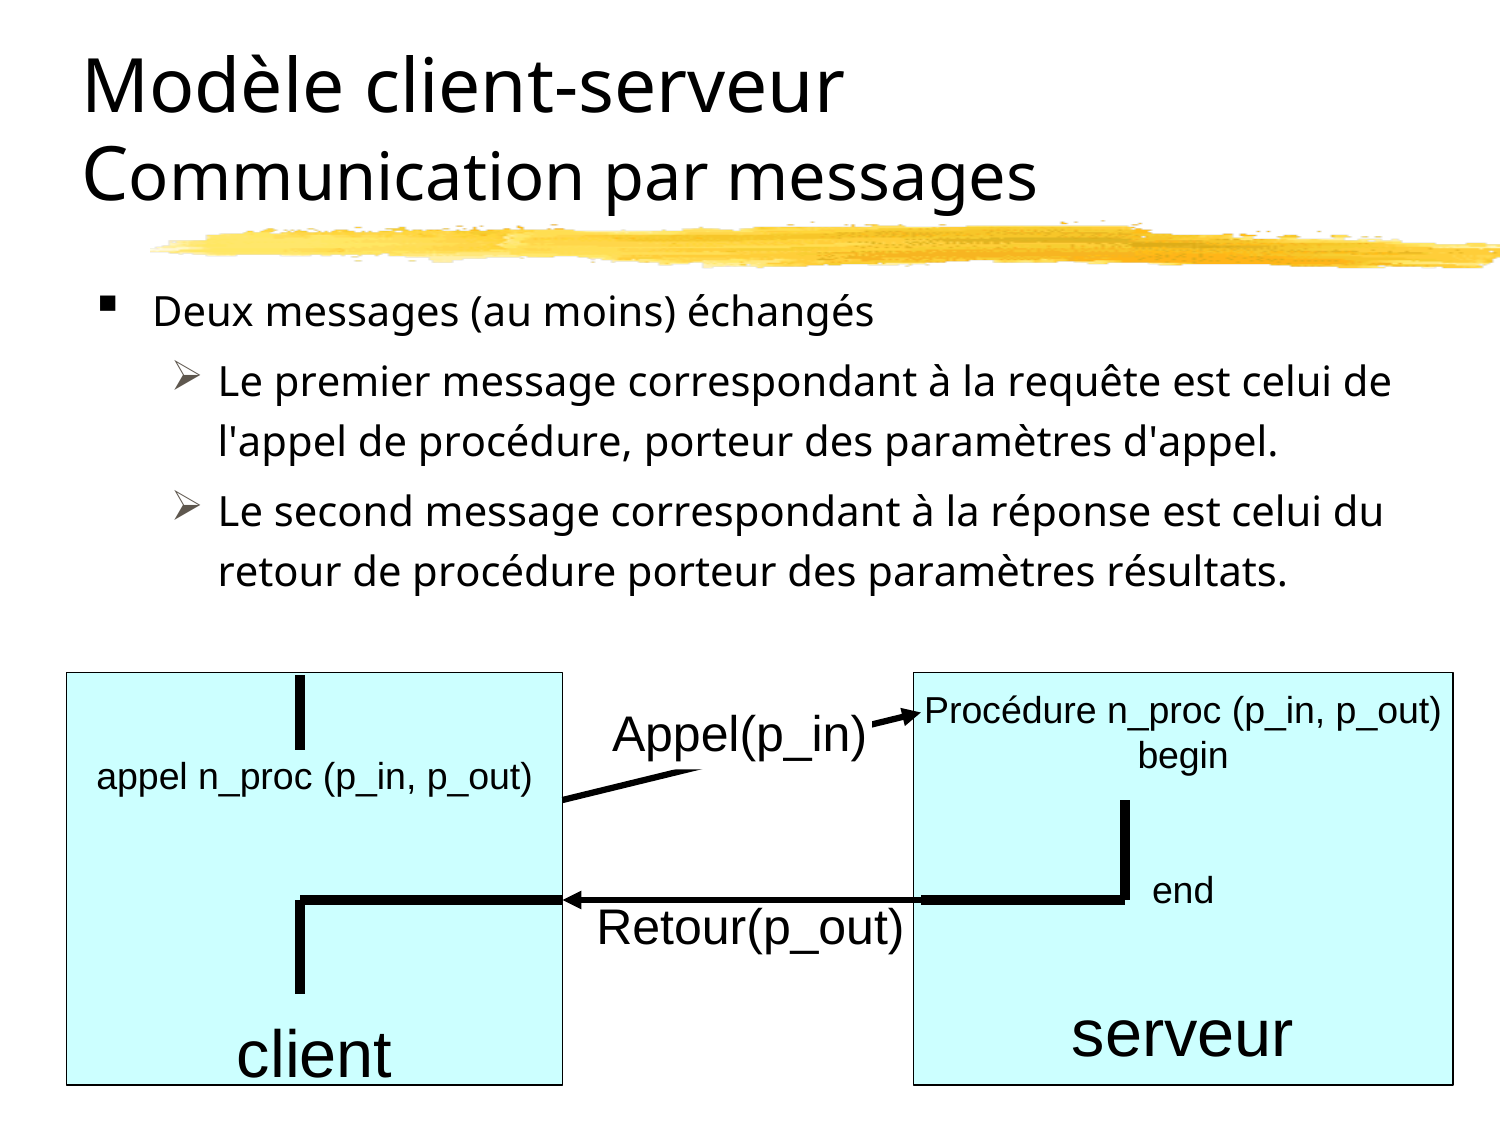

# Modèle client-serveur Communication par messages
Deux messages (au moins) échangés
Le premier message correspondant à la requête est celui de l'appel de procédure, porteur des paramètres d'appel.
Le second message correspondant à la réponse est celui du retour de procédure porteur des paramètres résultats.
appel n_proc (p_in, p_out)
client
Procédure n_proc (p_in, p_out)
begin
end
serveur
Appel(p_in)
Retour(p_out)